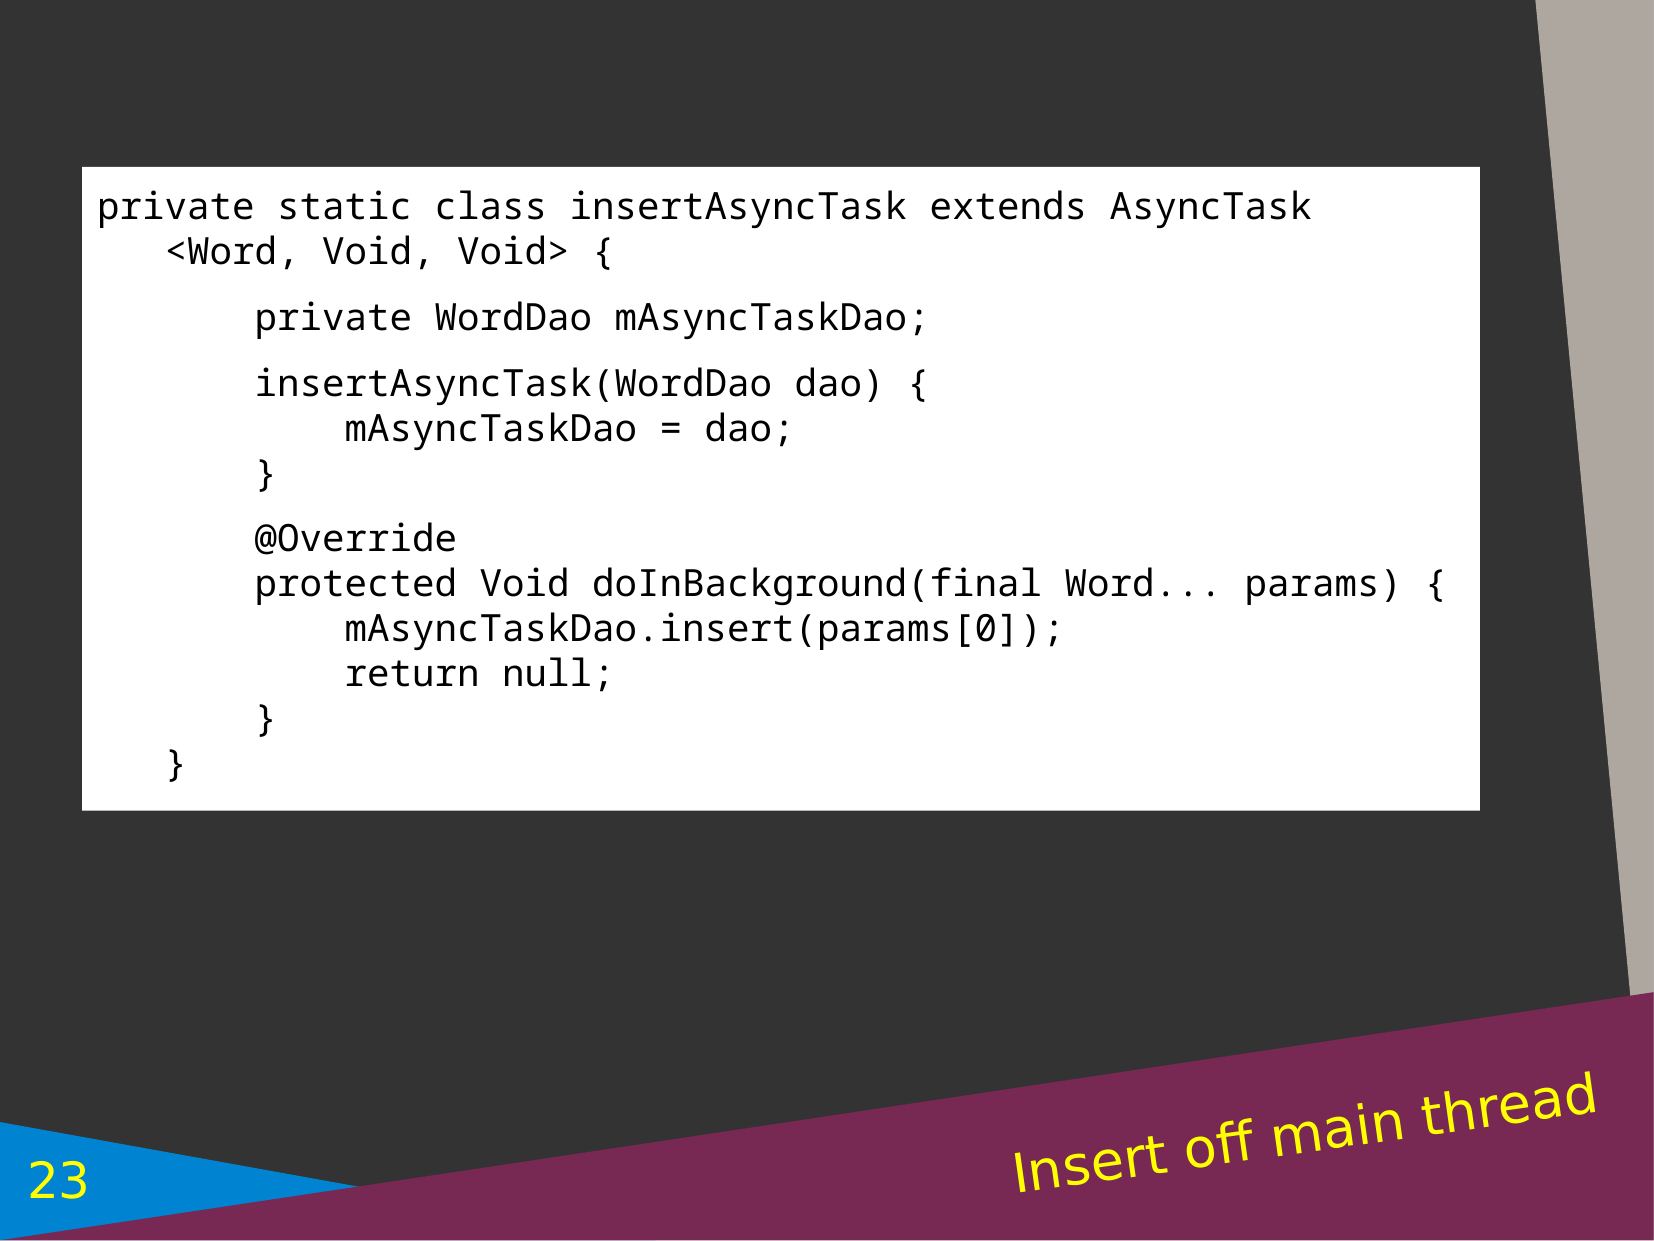

private static class insertAsyncTask extends AsyncTask
 <Word, Void, Void> {
 private WordDao mAsyncTaskDao;
 insertAsyncTask(WordDao dao) {
 mAsyncTaskDao = dao;
 }
 @Override
 protected Void doInBackground(final Word... params) {
 mAsyncTaskDao.insert(params[0]);
 return null;
 }
 }
# Insert off main thread
23